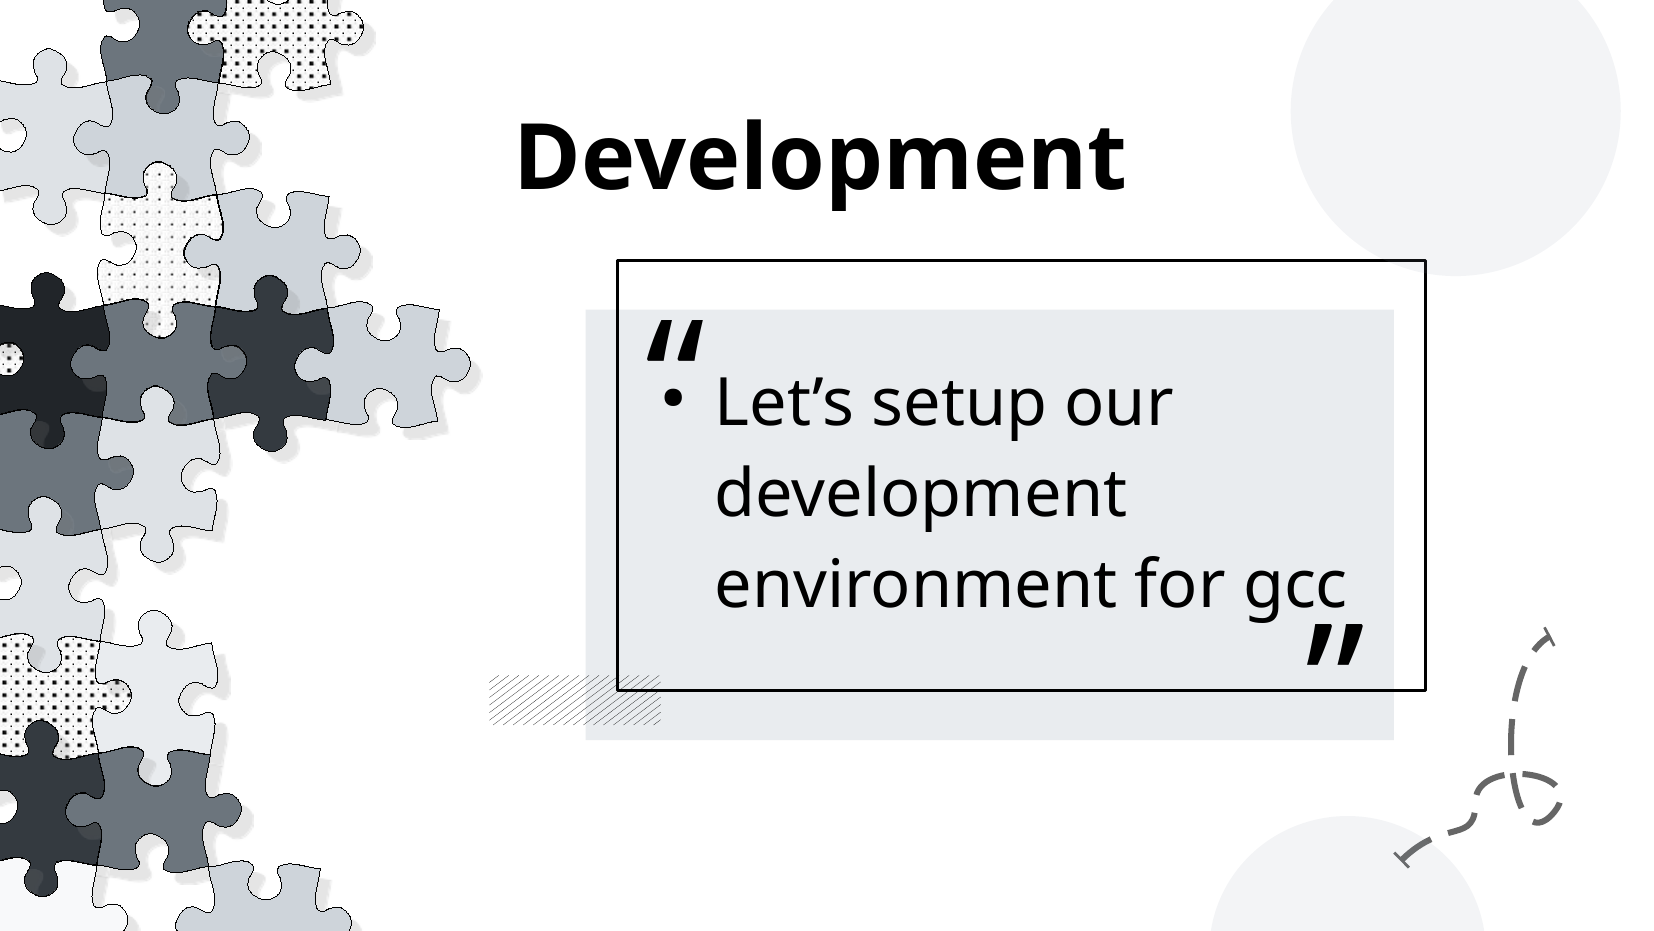

# Development
Let’s setup our development environment for gcc